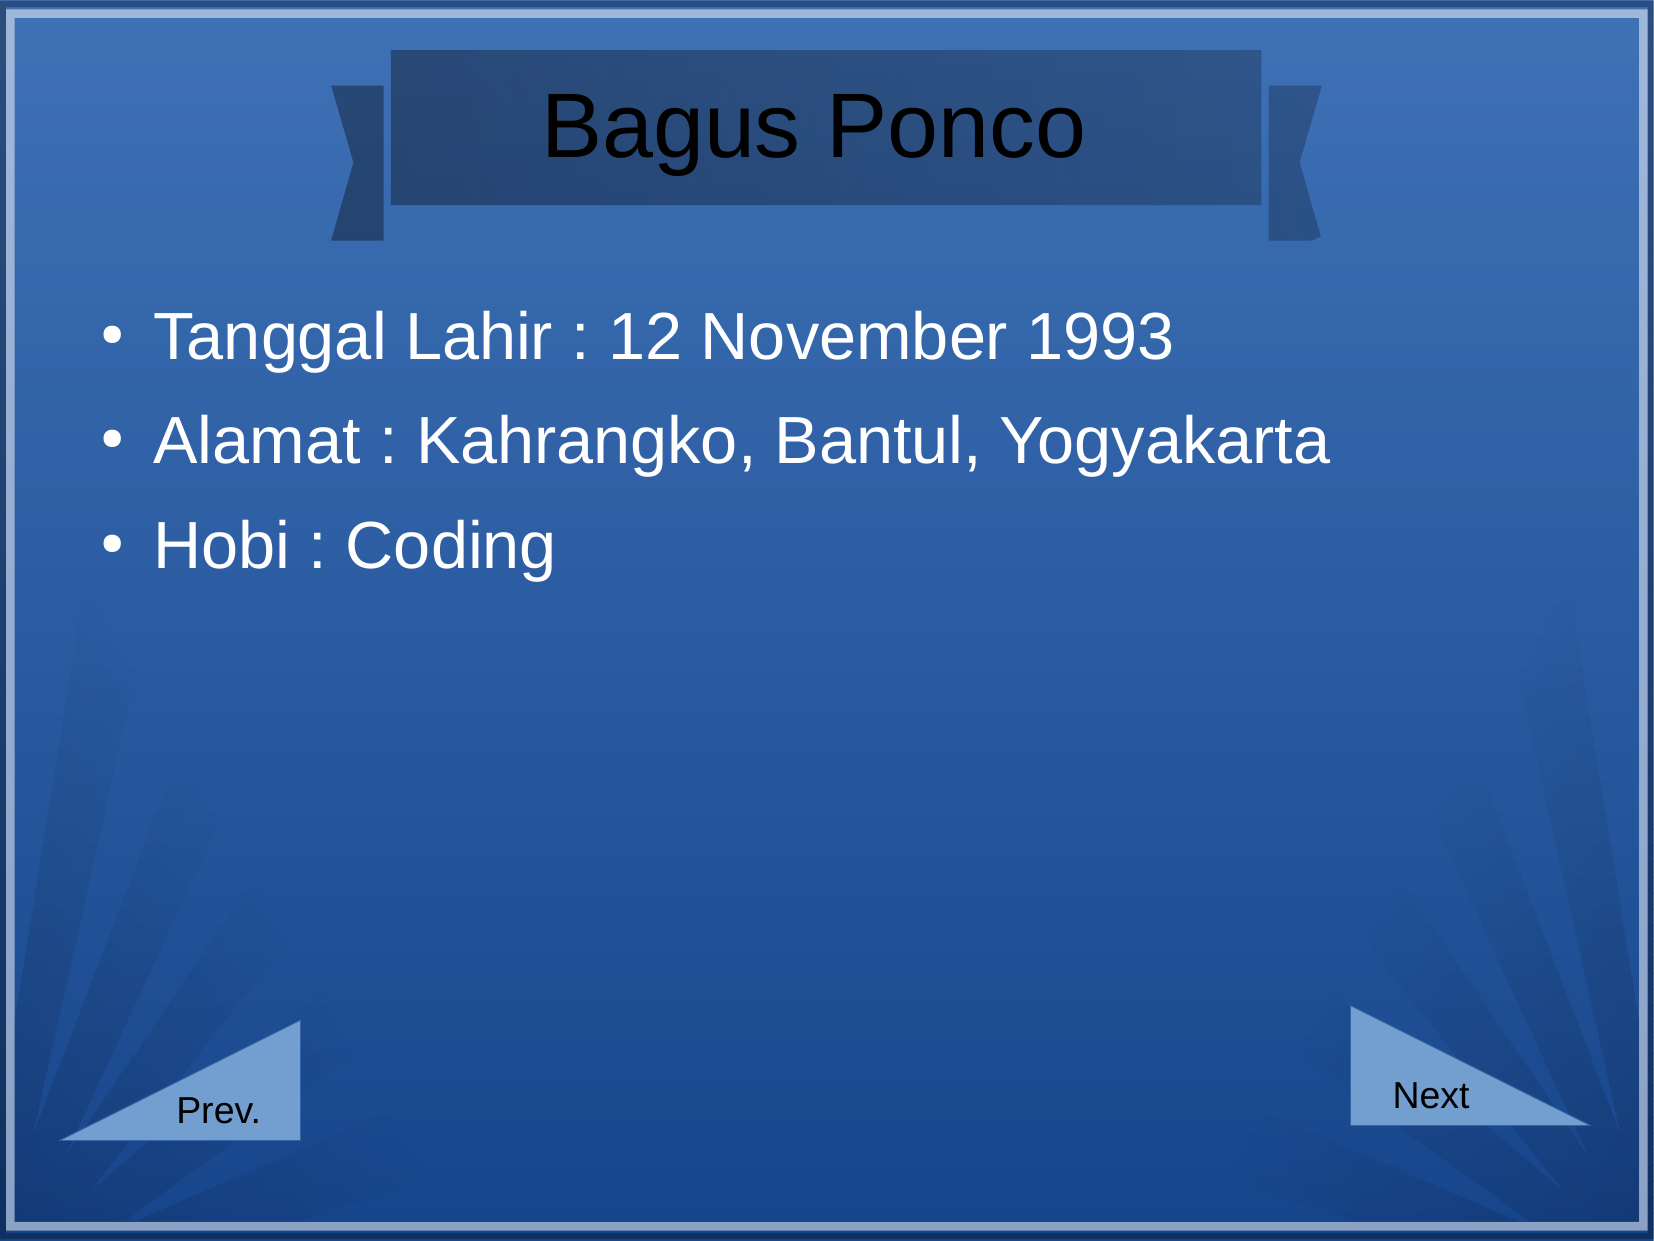

# Bagus Ponco
Tanggal Lahir : 12 November 1993
Alamat : Kahrangko, Bantul, Yogyakarta
Hobi : Coding
Next
Prev.